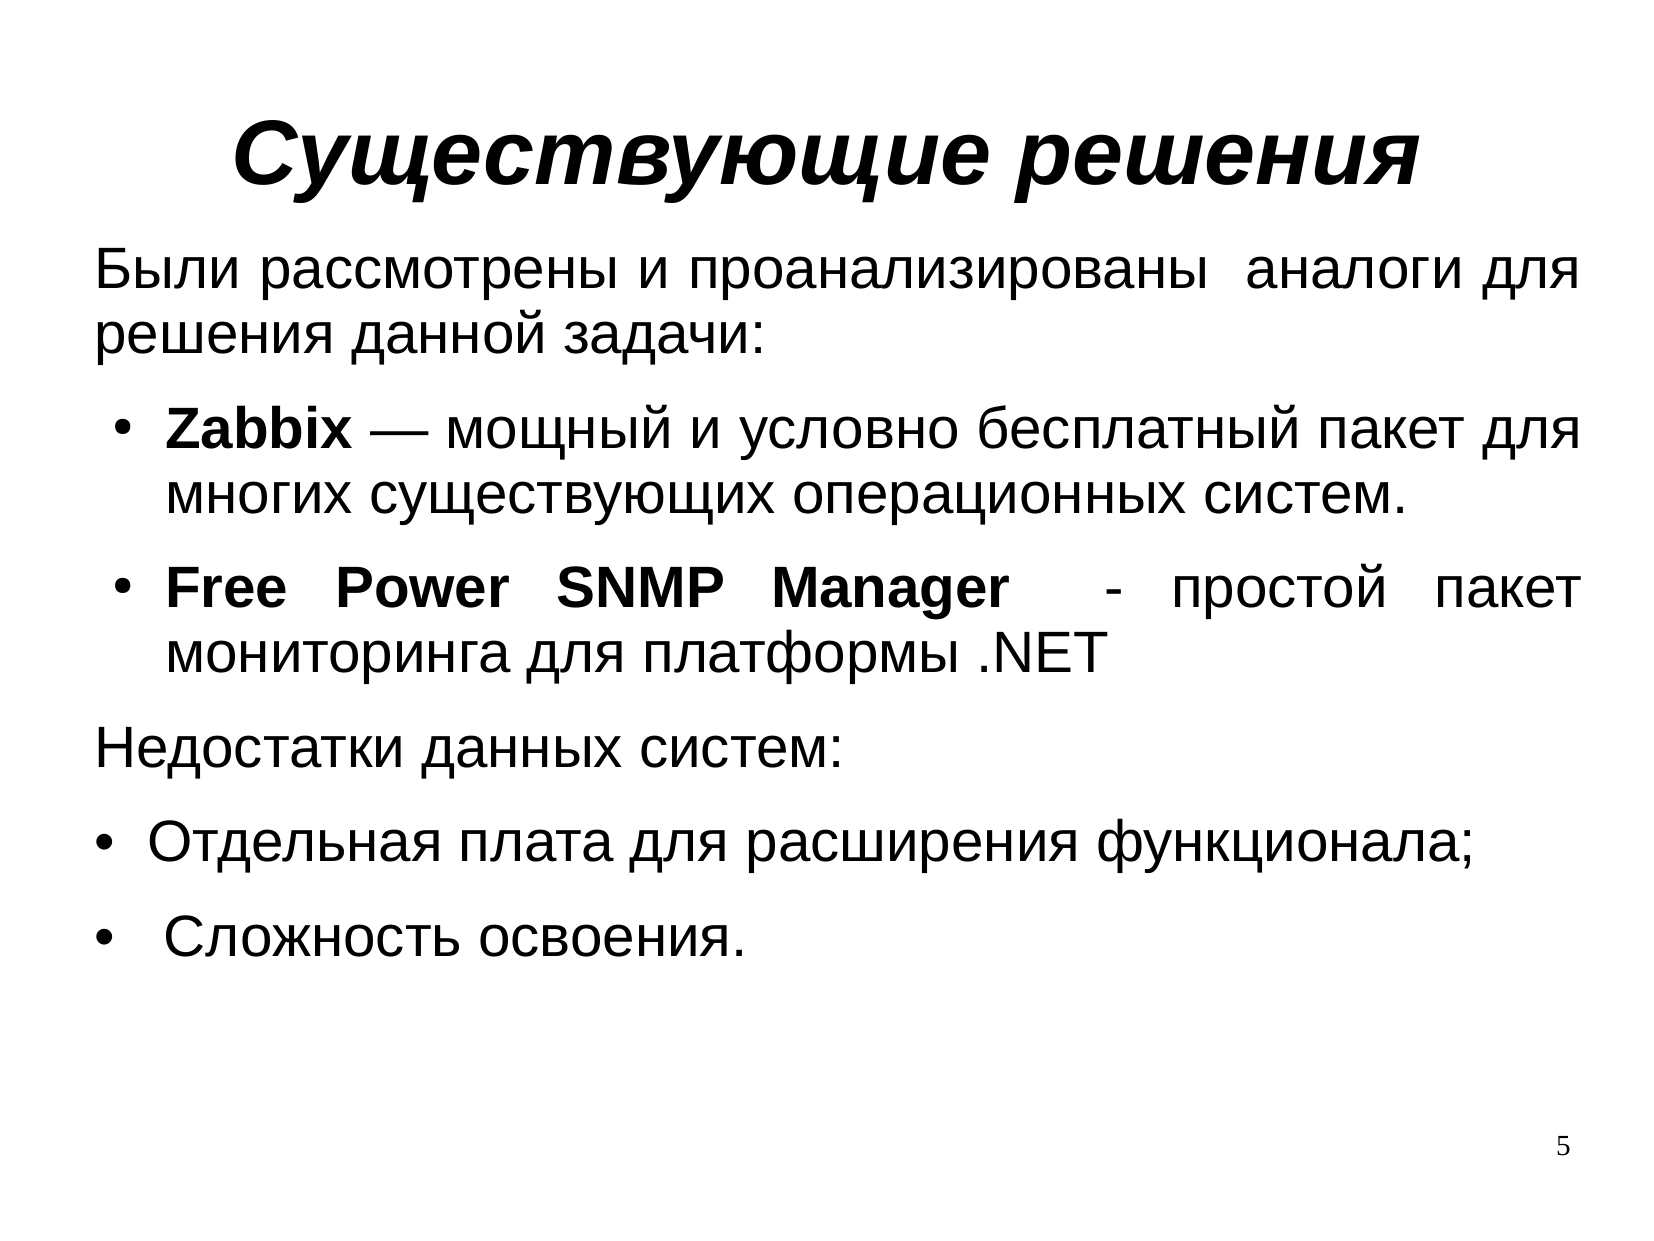

# Существующие решения
Были рассмотрены и проанализированы аналоги для решения данной задачи:
Zabbix — мощный и условно бесплатный пакет для многих существующих операционных систем.
Free Power SNMP Manager - простой пакет мониторинга для платформы .NET
Недостатки данных систем:
• Отдельная плата для расширения функционала;
• Сложность освоения.
5